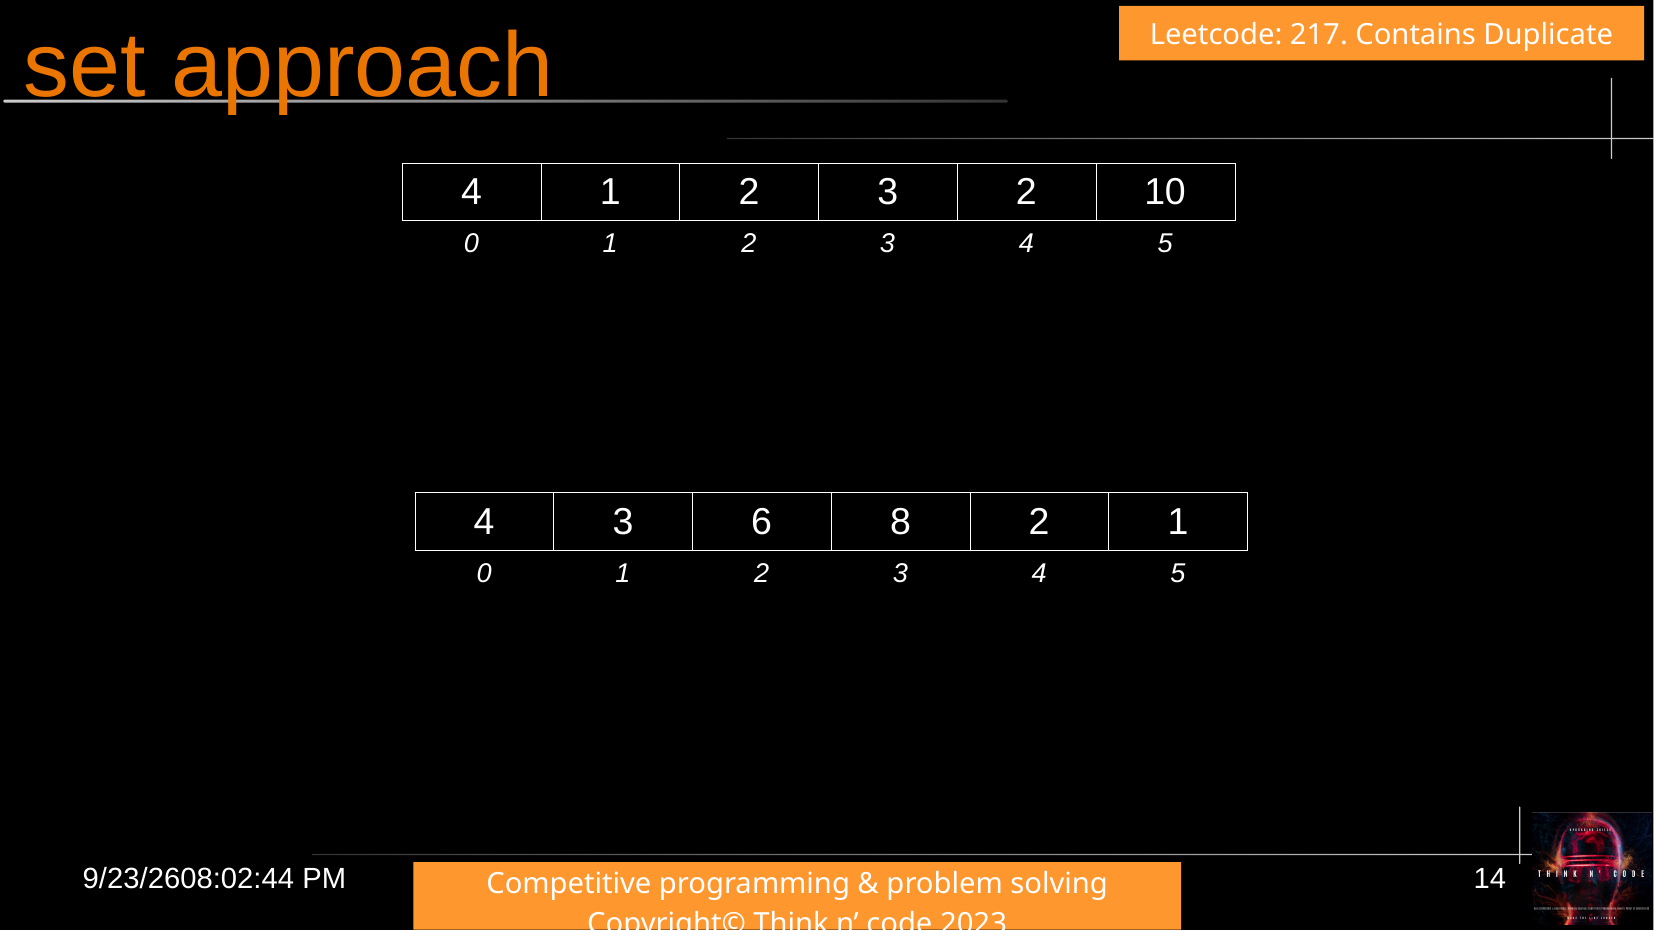

# set approach
| 4 | 1 | 2 | 3 | 2 | 10 |
| --- | --- | --- | --- | --- | --- |
| 0 | 1 | 2 | 3 | 4 | 5 |
| 4 | 3 | 6 | 8 | 2 | 1 |
| --- | --- | --- | --- | --- | --- |
| 0 | 1 | 2 | 3 | 4 | 5 |
14